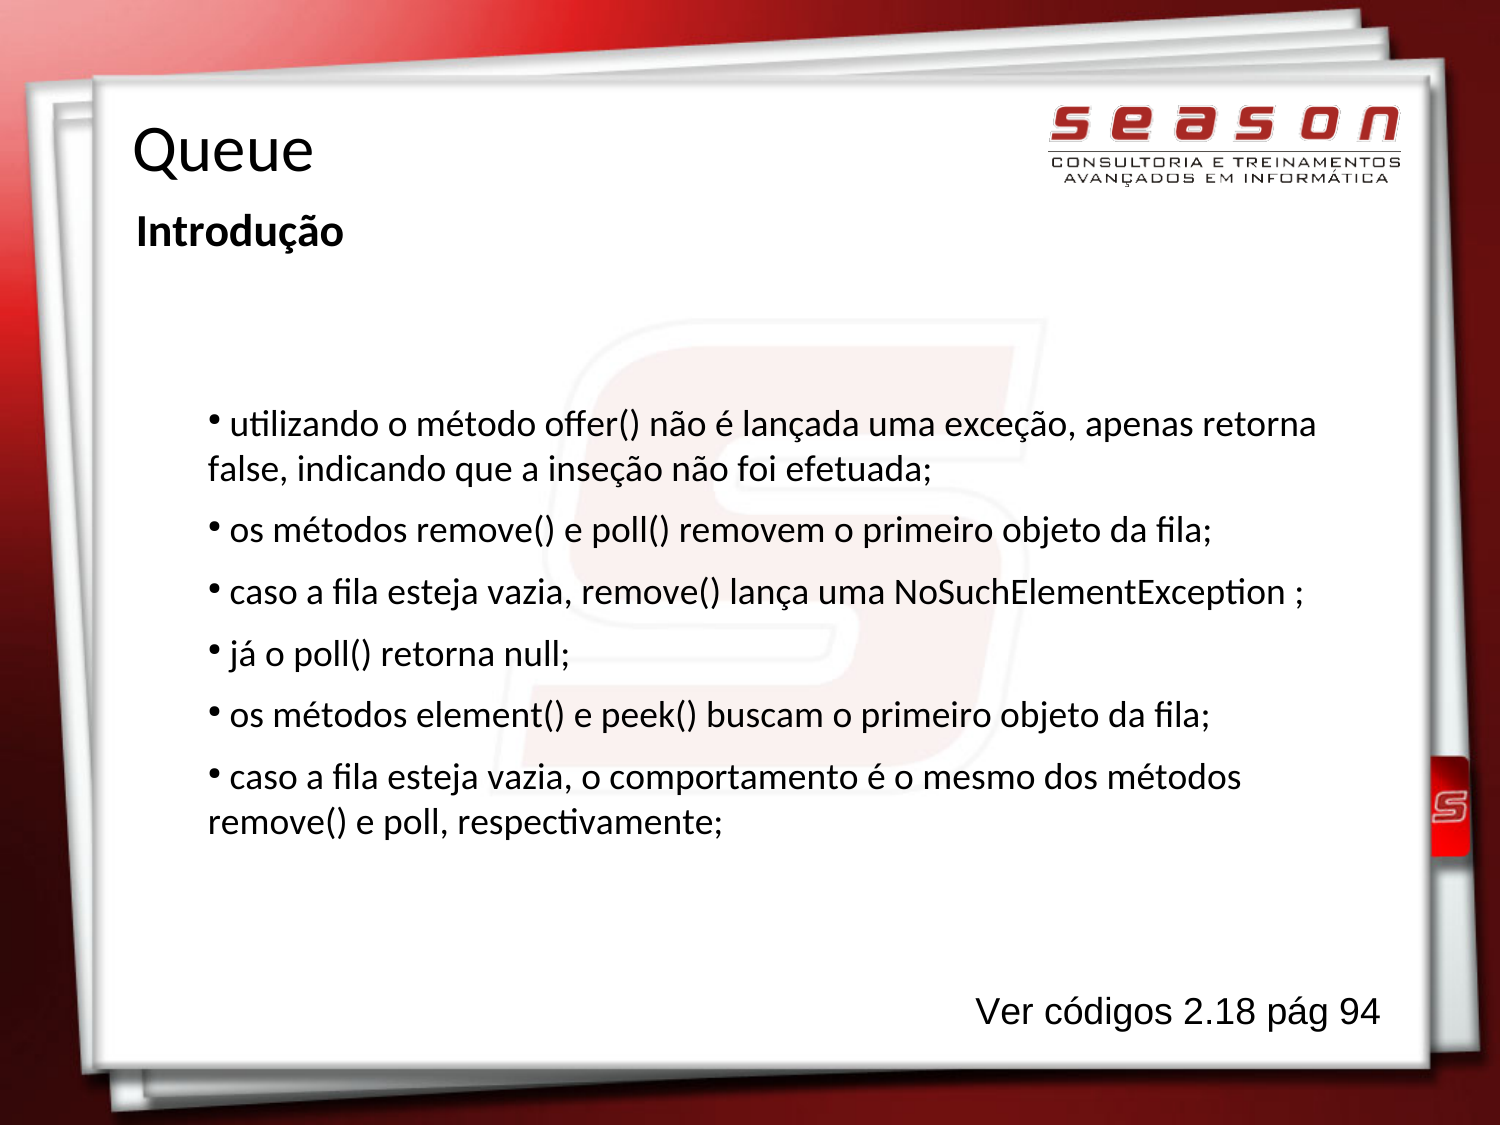

# Queue
Introdução
 utilizando o método offer() não é lançada uma exceção, apenas retorna false, indicando que a inseção não foi efetuada;
 os métodos remove() e poll() removem o primeiro objeto da fila;
 caso a fila esteja vazia, remove() lança uma NoSuchElementException ;
 já o poll() retorna null;
 os métodos element() e peek() buscam o primeiro objeto da fila;
 caso a fila esteja vazia, o comportamento é o mesmo dos métodos remove() e poll, respectivamente;
Ver códigos 2.18 pág 94